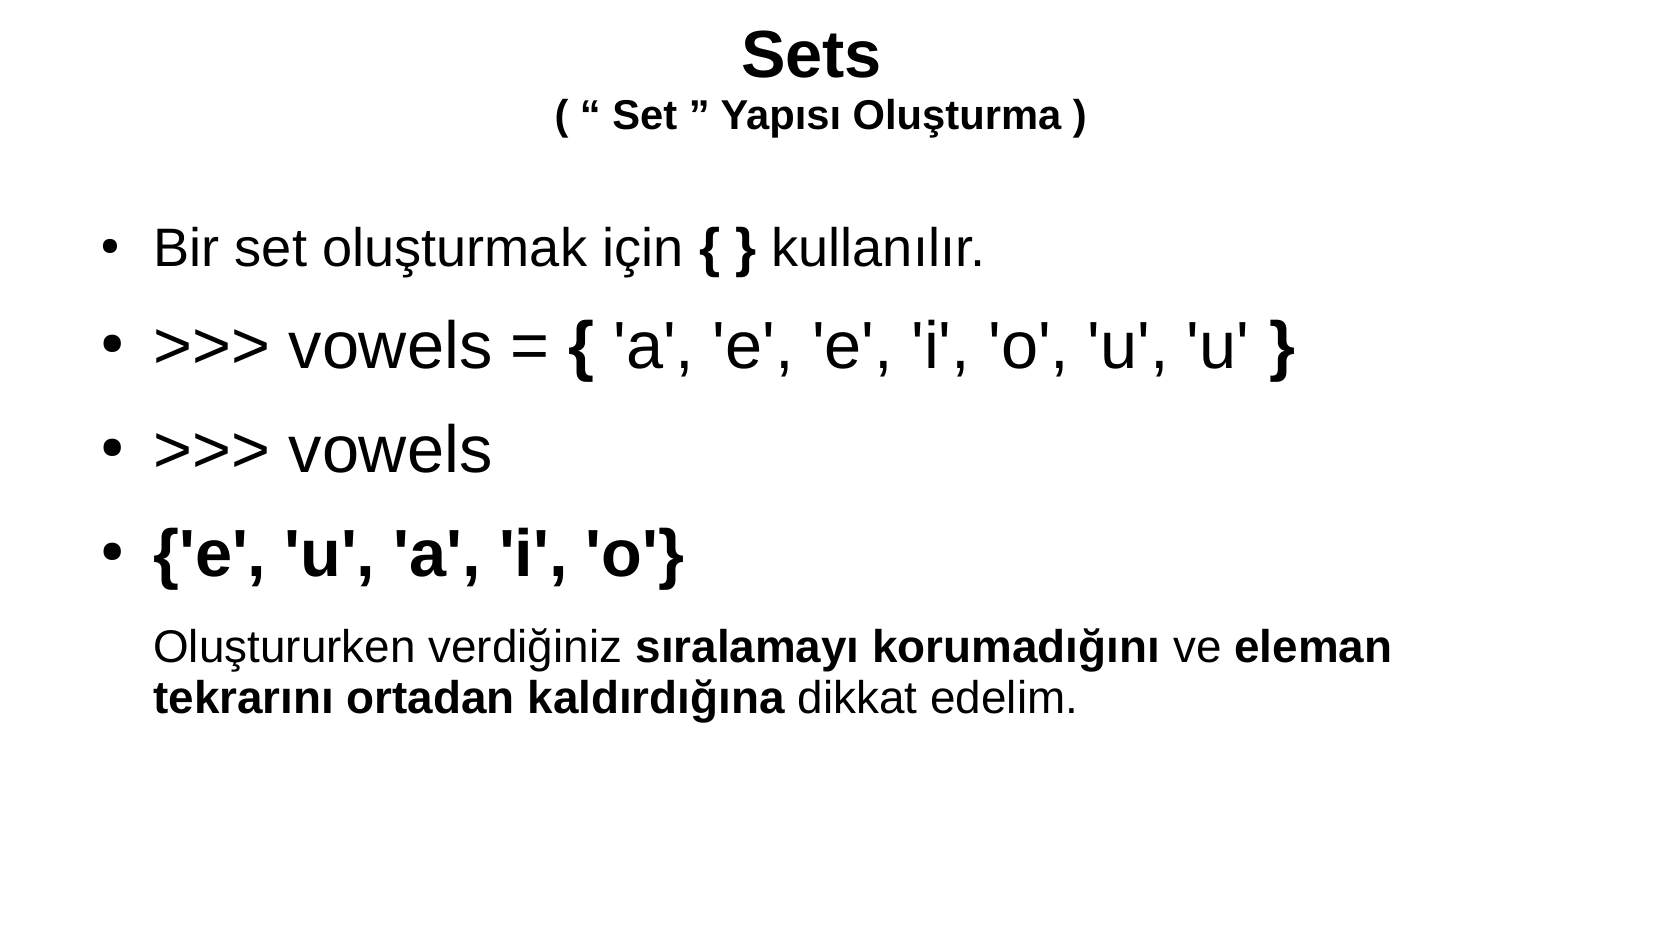

# Sets ( “ Set ” Yapısı Oluşturma )
Bir set oluşturmak için { } kullanılır.
>>> vowels = { 'a', 'e', 'e', 'i', 'o', 'u', 'u' }
>>> vowels
{'e', 'u', 'a', 'i', 'o'}
Oluştururken verdiğiniz sıralamayı korumadığını ve eleman tekrarını ortadan kaldırdığına dikkat edelim.